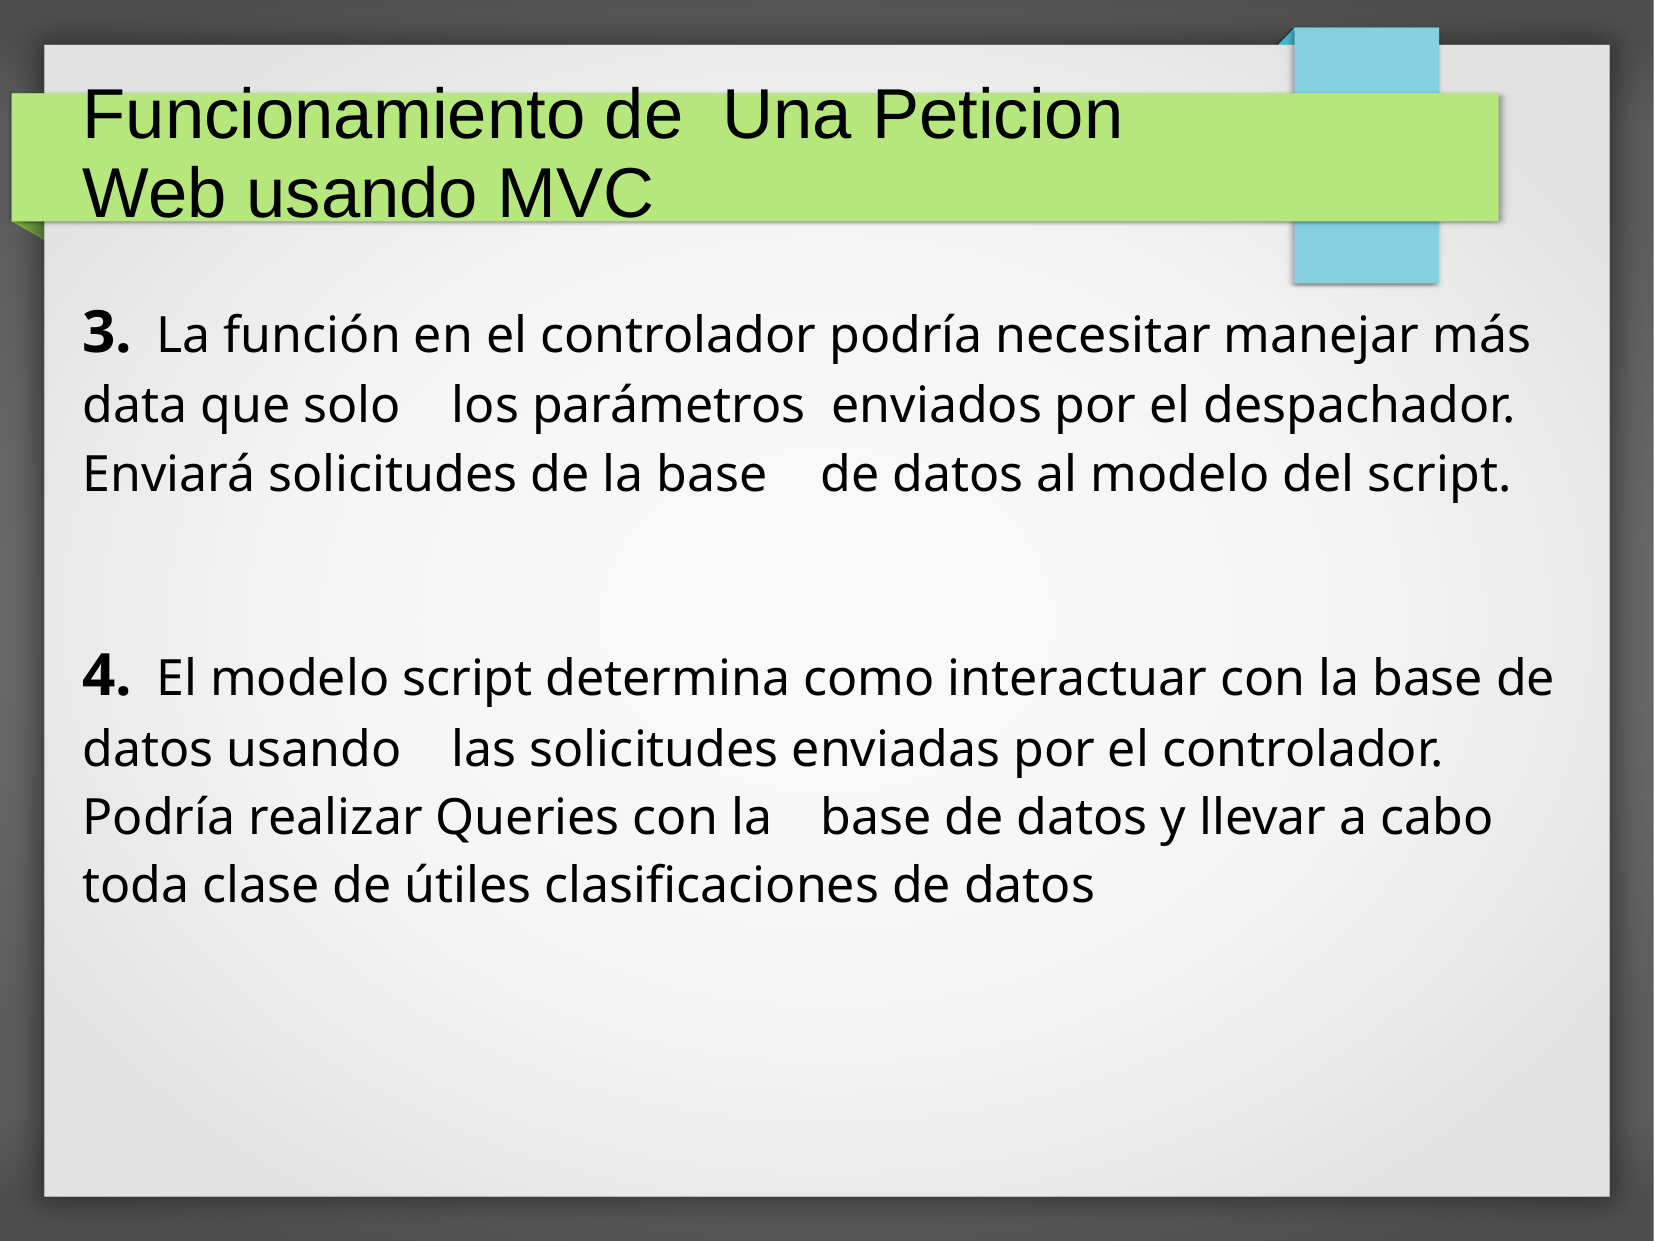

# Funcionamiento de Una Peticion Web usando MVC
3.	La función en el controlador podría necesitar manejar más data que solo 	los parámetros enviados por el despachador. Enviará solicitudes de la base 	de datos al modelo del script.
4.	El modelo script determina como interactuar con la base de datos usando 	las solicitudes enviadas por el controlador. Podría realizar Queries con la 	base de datos y llevar a cabo toda clase de útiles clasificaciones de datos